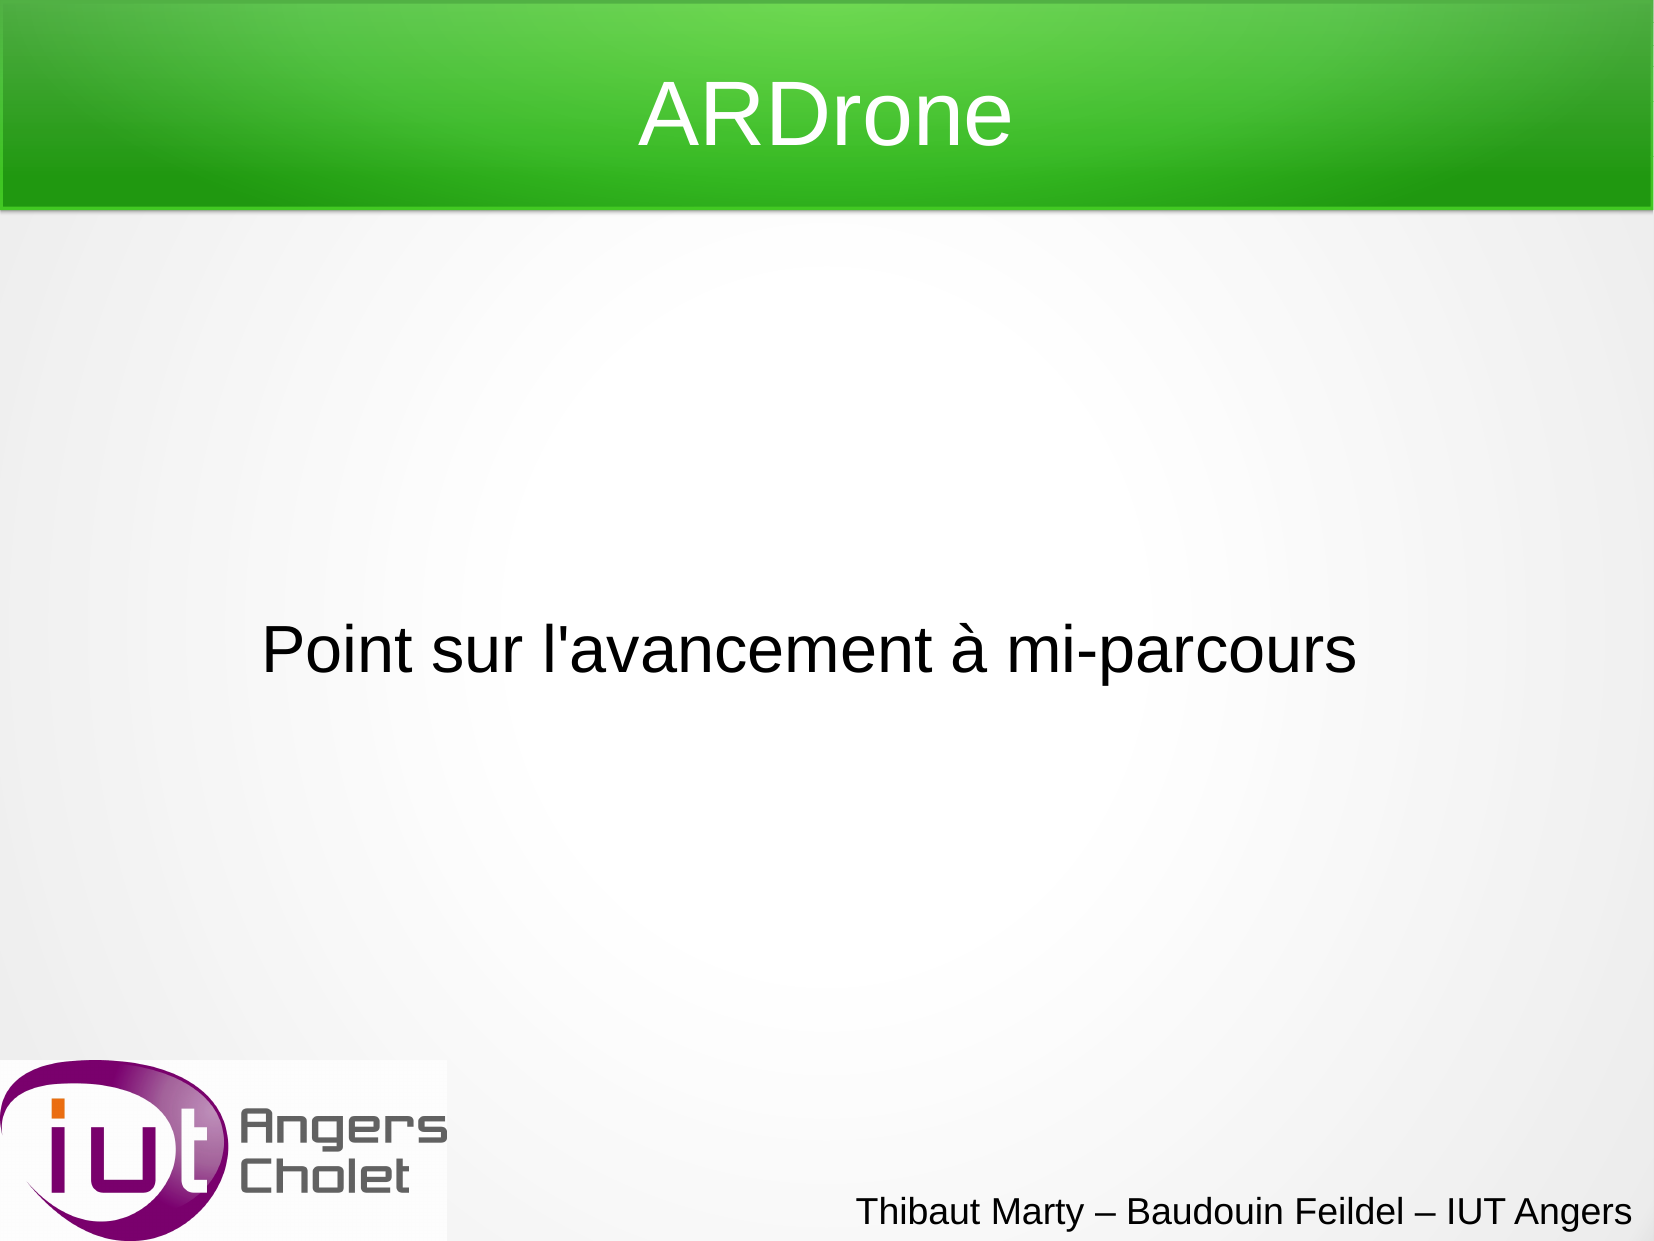

# ARDrone
Point sur l'avancement à mi-parcours